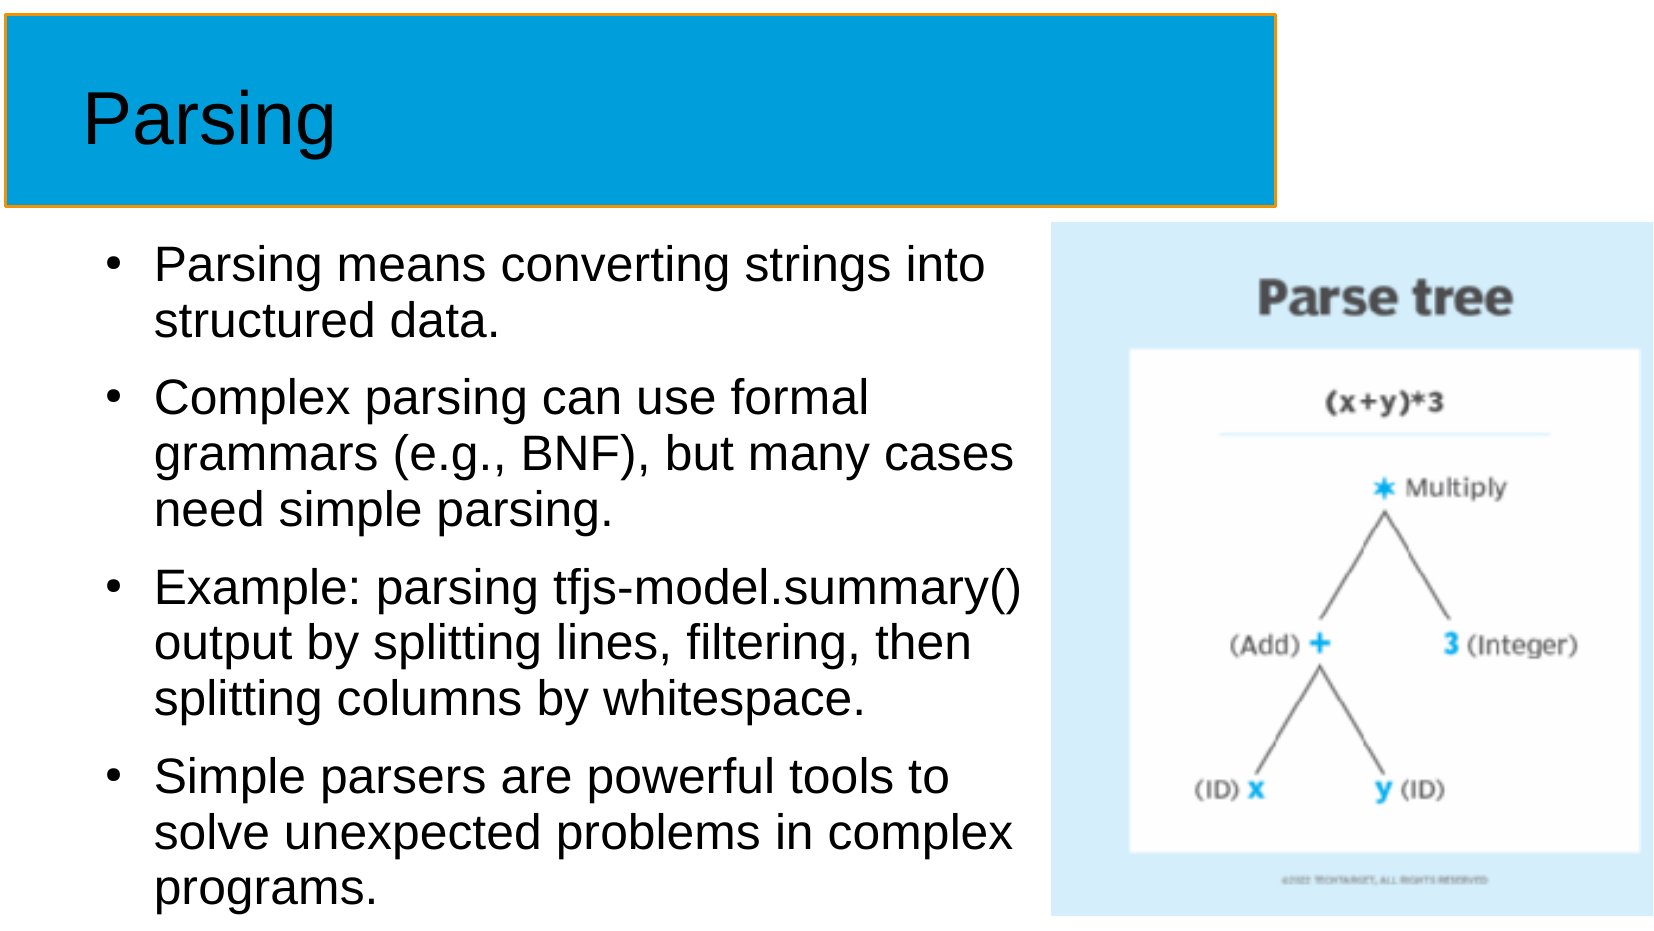

# Parsing
Parsing means converting strings into structured data.
Complex parsing can use formal grammars (e.g., BNF), but many cases need simple parsing.
Example: parsing tfjs-model.summary() output by splitting lines, filtering, then splitting columns by whitespace.
Simple parsers are powerful tools to solve unexpected problems in complex programs.